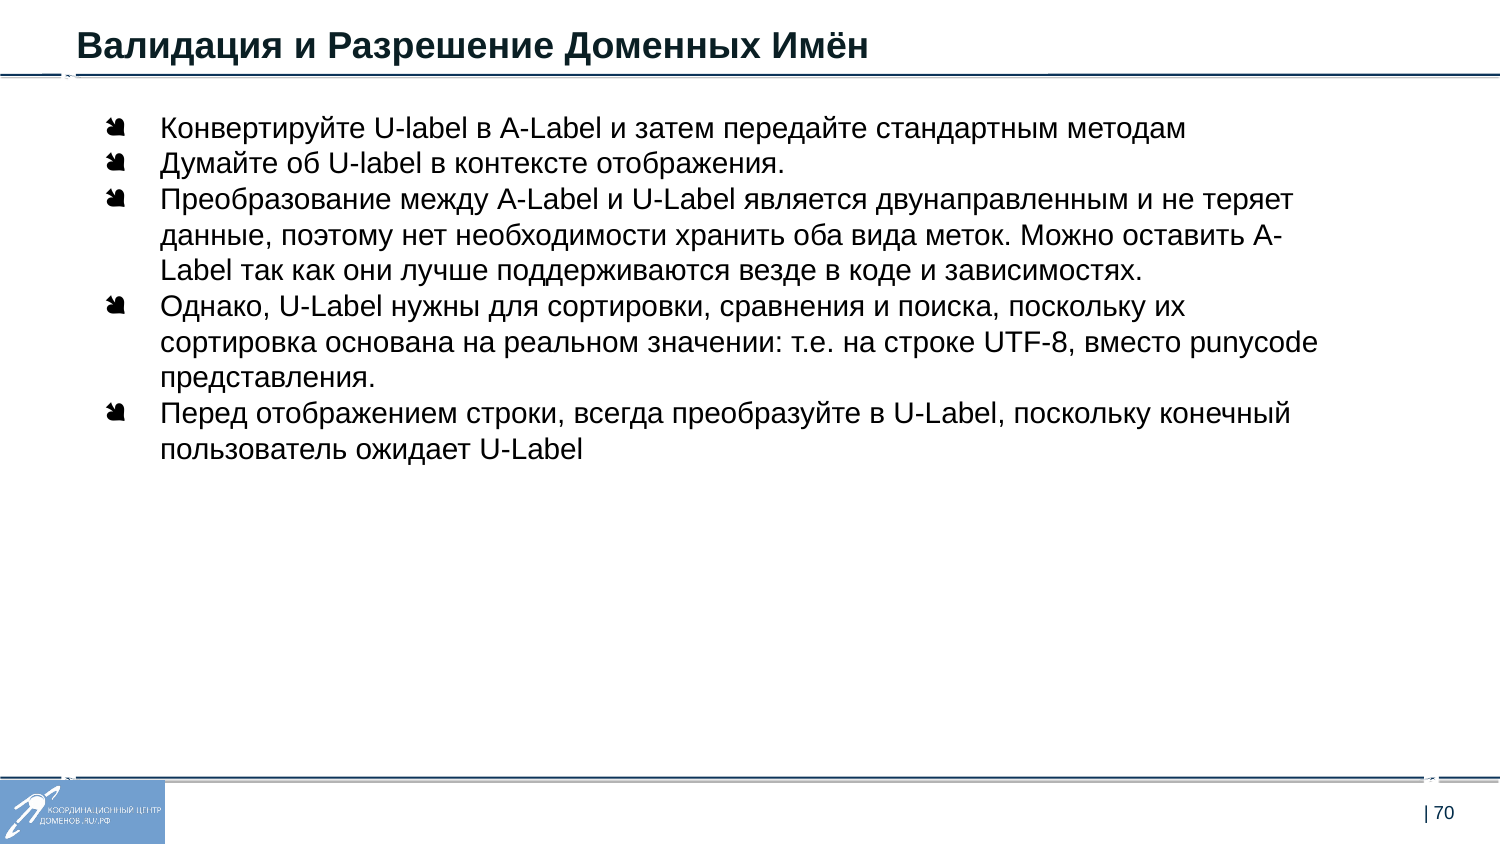

# Валидация и Разрешение Доменных Имён
Конвертируйте U-label в A-Label и затем передайте стандартным методам
Думайте об U-label в контексте отображения.
Преобразование между A-Label и U-Label является двунаправленным и не теряет данные, поэтому нет необходимости хранить оба вида меток. Можно оставить A-Label так как они лучше поддерживаются везде в коде и зависимостях.
Однако, U-Label нужны для сортировки, сравнения и поиска, поскольку их сортировка основана на реальном значении: т.е. на строке UTF-8, вместо punycode представления.
Перед отображением строки, всегда преобразуйте в U-Label, поскольку конечный пользователь ожидает U-Label